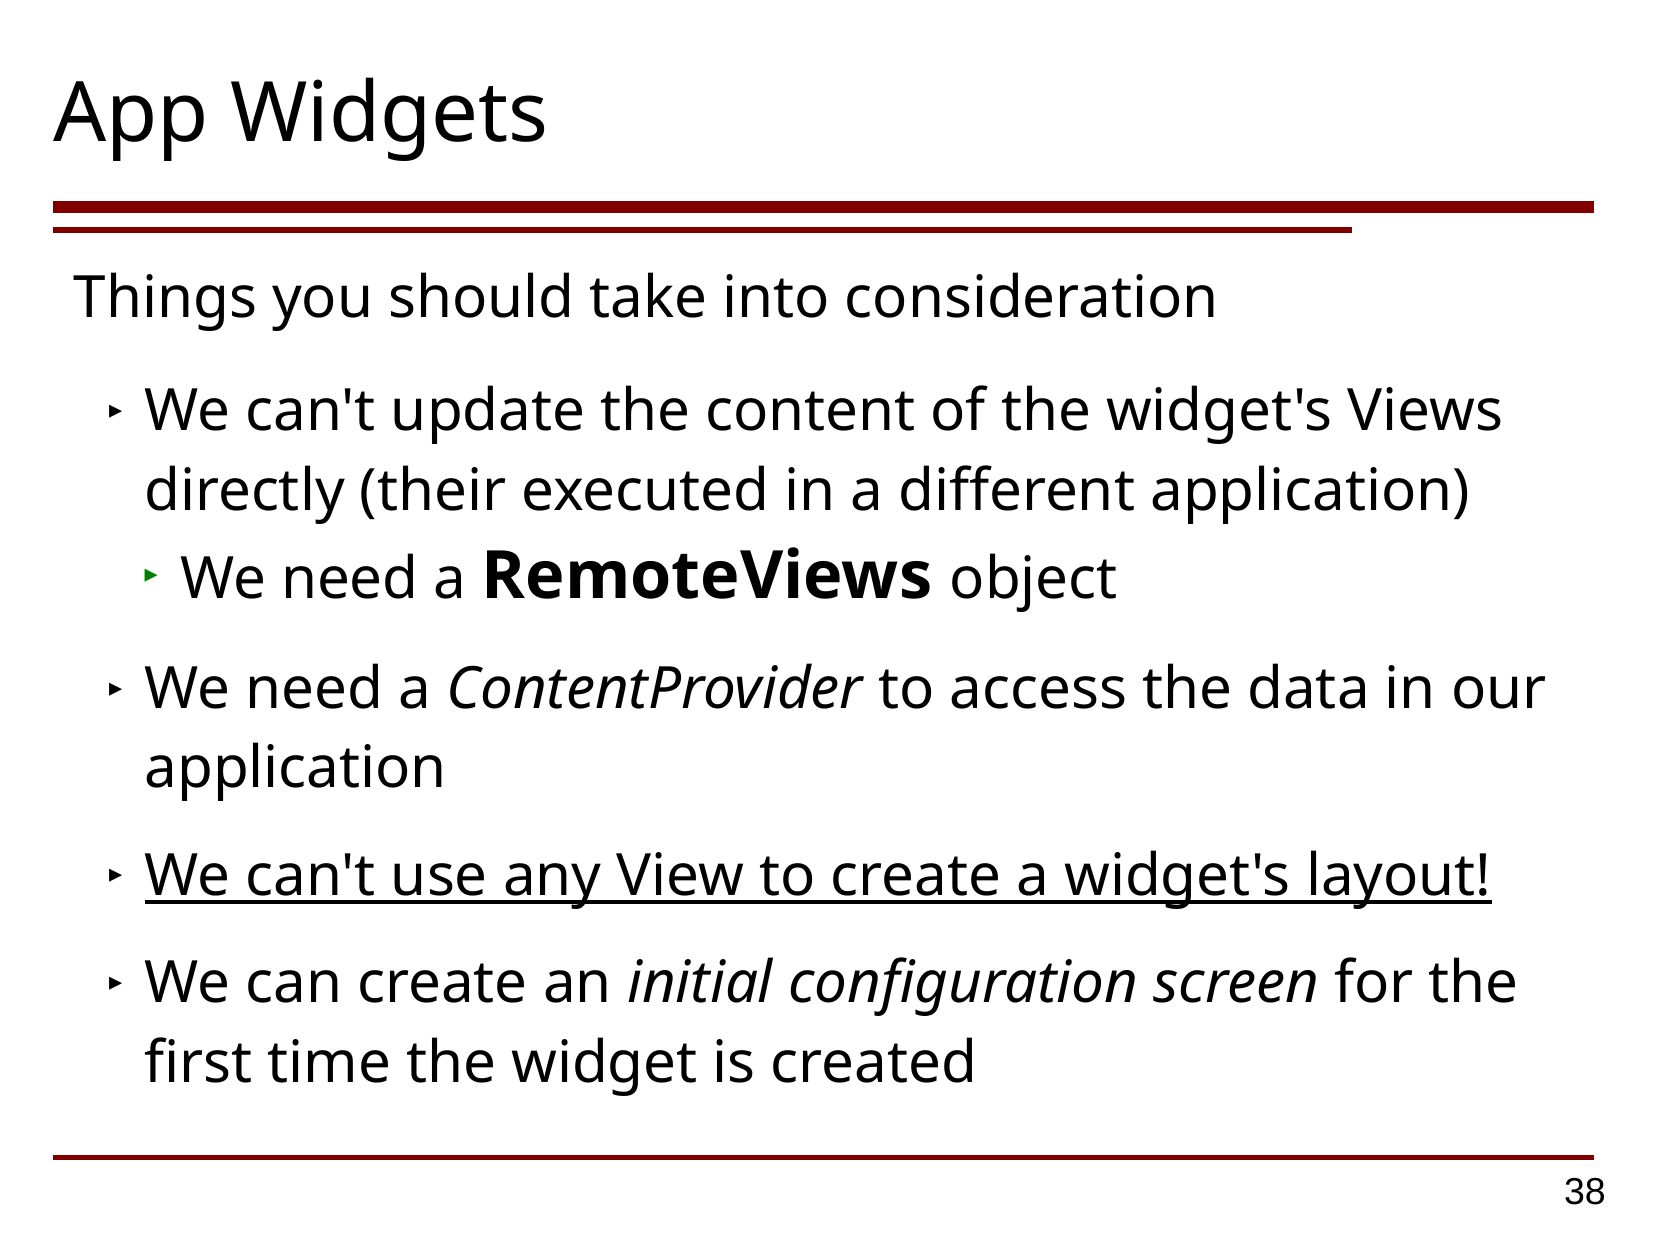

# App Widgets
Things you should take into consideration
We can't update the content of the widget's Views directly (their executed in a different application)
We need a RemoteViews object
We need a ContentProvider to access the data in our application
We can't use any View to create a widget's layout!
We can create an initial configuration screen for the first time the widget is created